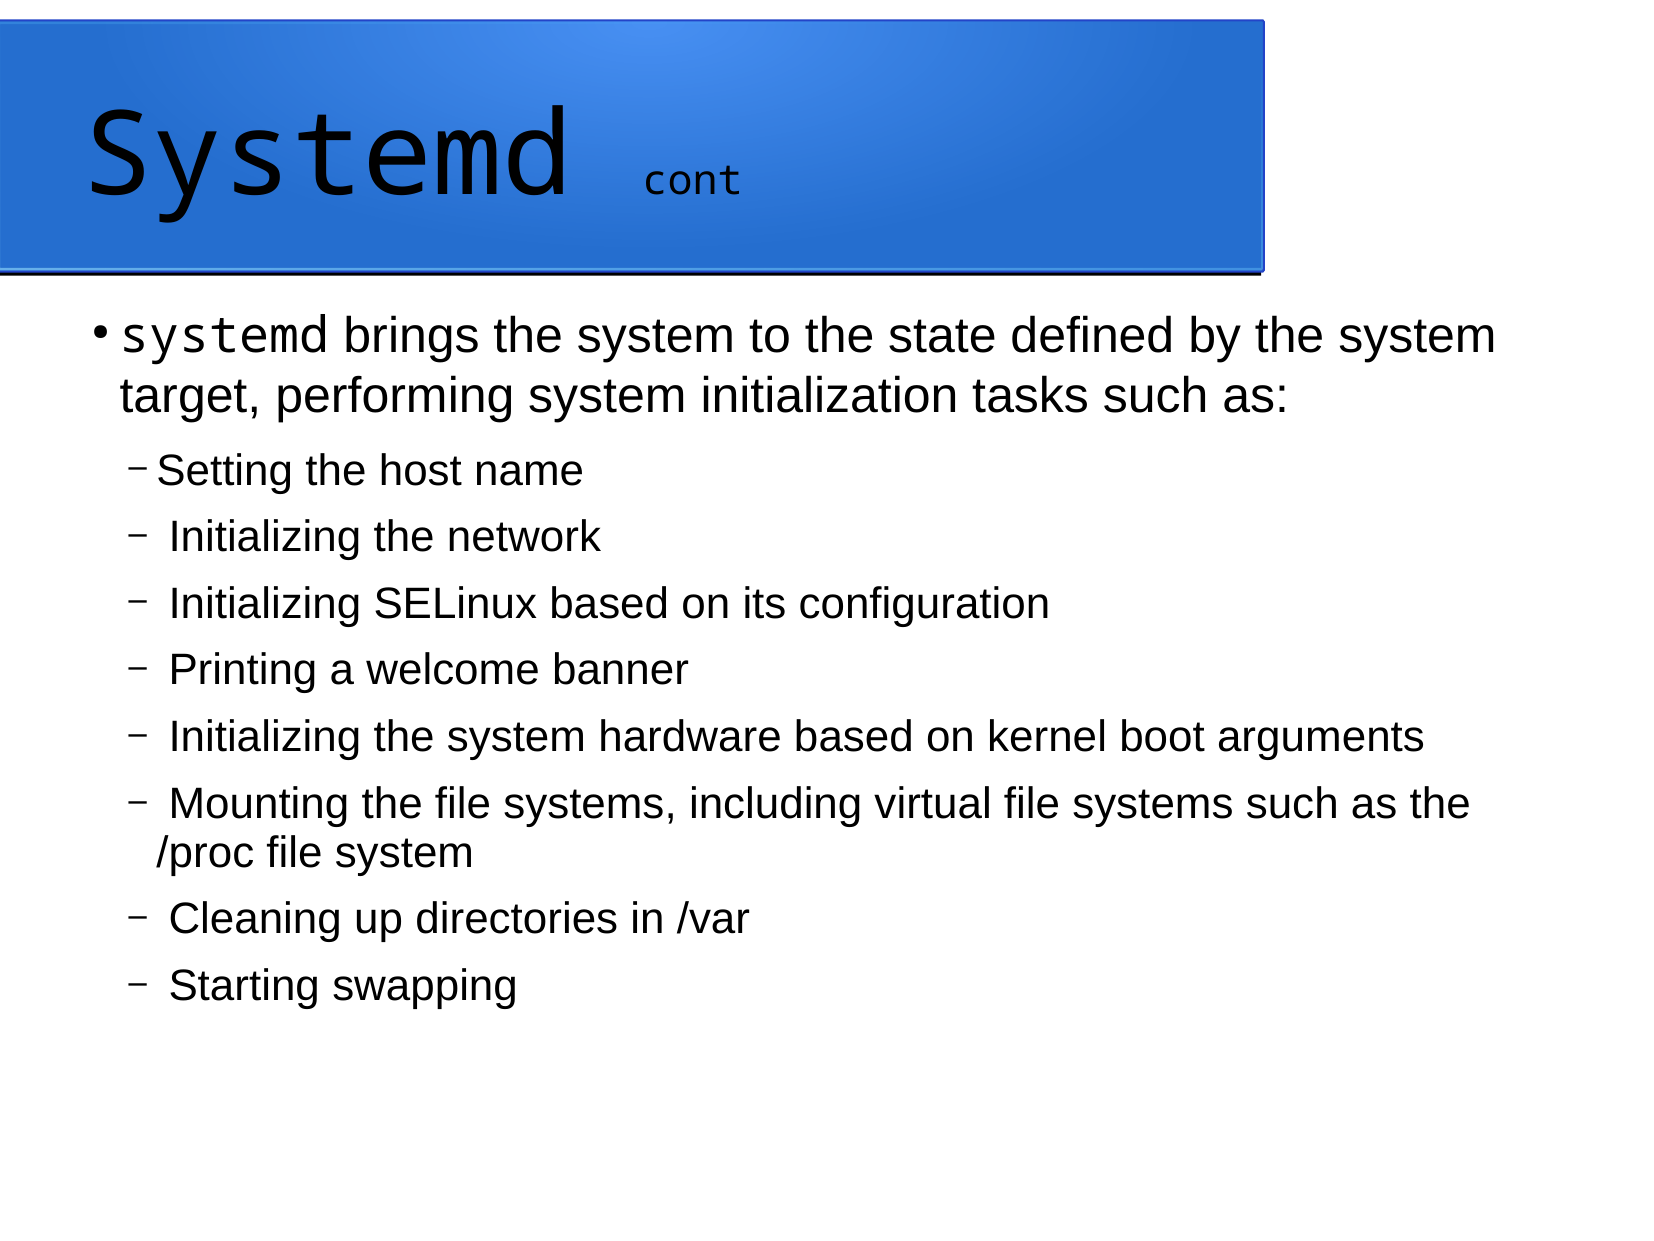

# Systemd cont
systemd brings the system to the state defined by the system target, performing system initialization tasks such as:
Setting the host name
 Initializing the network
 Initializing SELinux based on its configuration
 Printing a welcome banner
 Initializing the system hardware based on kernel boot arguments
 Mounting the file systems, including virtual file systems such as the /proc file system
 Cleaning up directories in /var
 Starting swapping